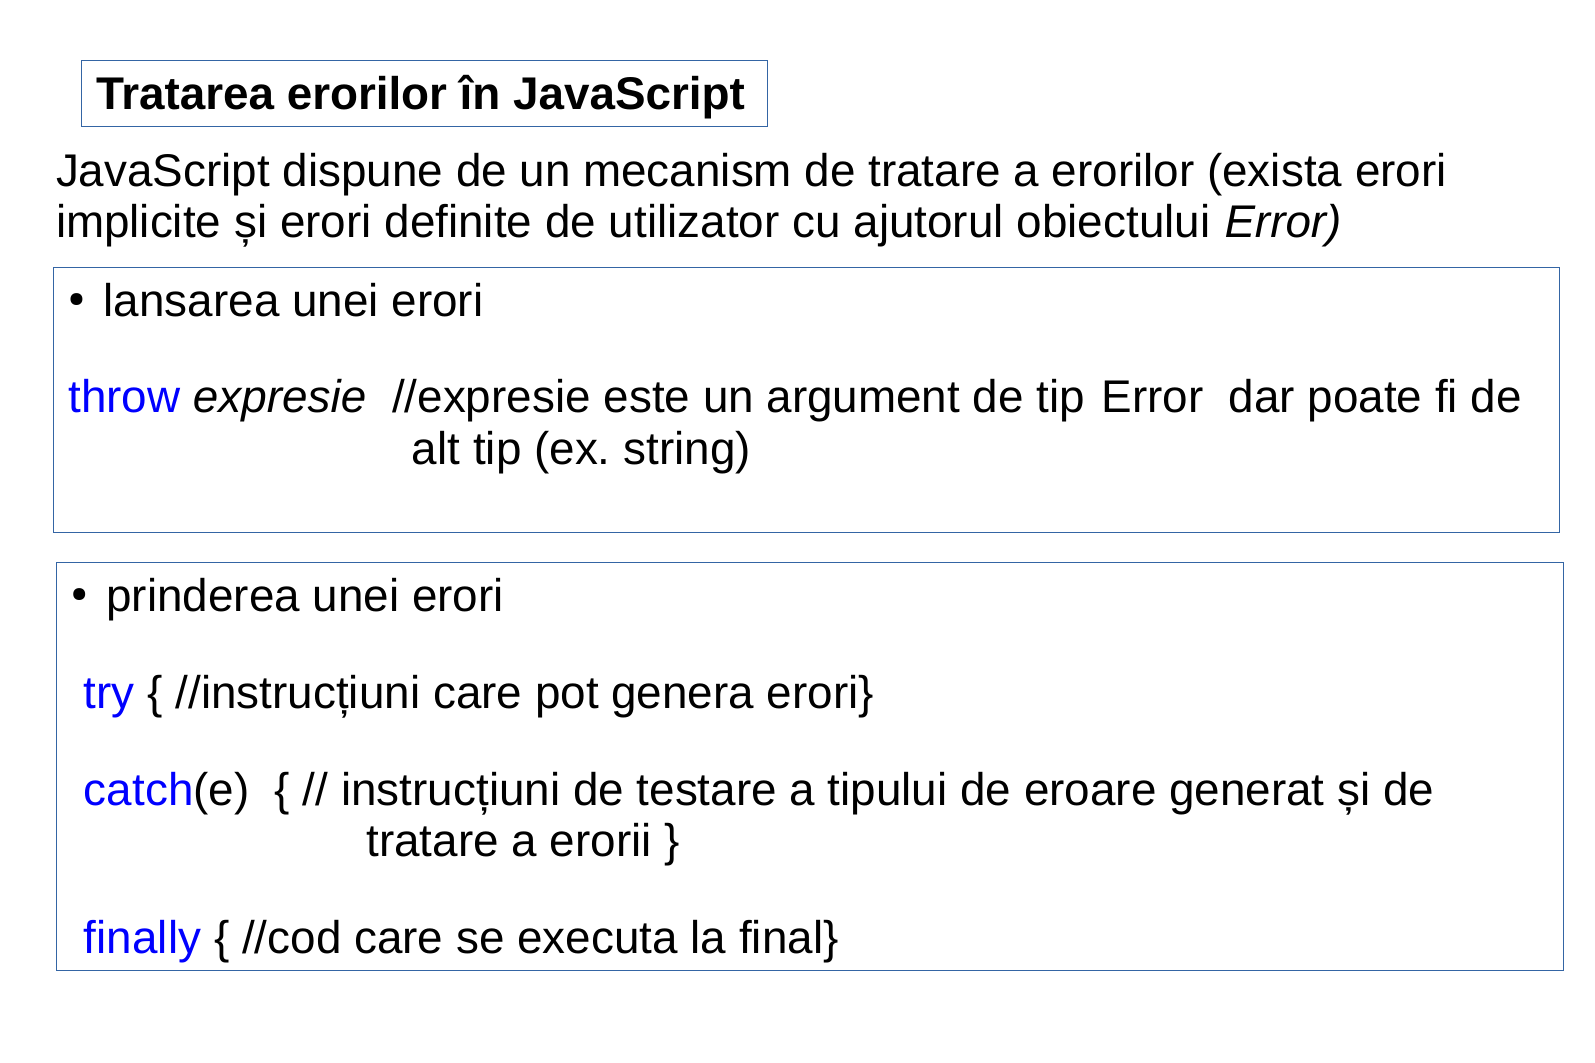

Tratarea erorilor în JavaScript
JavaScript dispune de un mecanism de tratare a erorilor (exista erori implicite și erori definite de utilizator cu ajutorul obiectului Error)
lansarea unei erori
throw expresie //expresie este un argument de tip 	Error dar poate fi de alt tip (ex. string)
prinderea unei erori
 try { //instrucțiuni care pot genera erori}
 catch(e) { // instrucțiuni de testare a tipului de eroare generat și de 						tratare a erorii }
 finally { //cod care se executa la final}